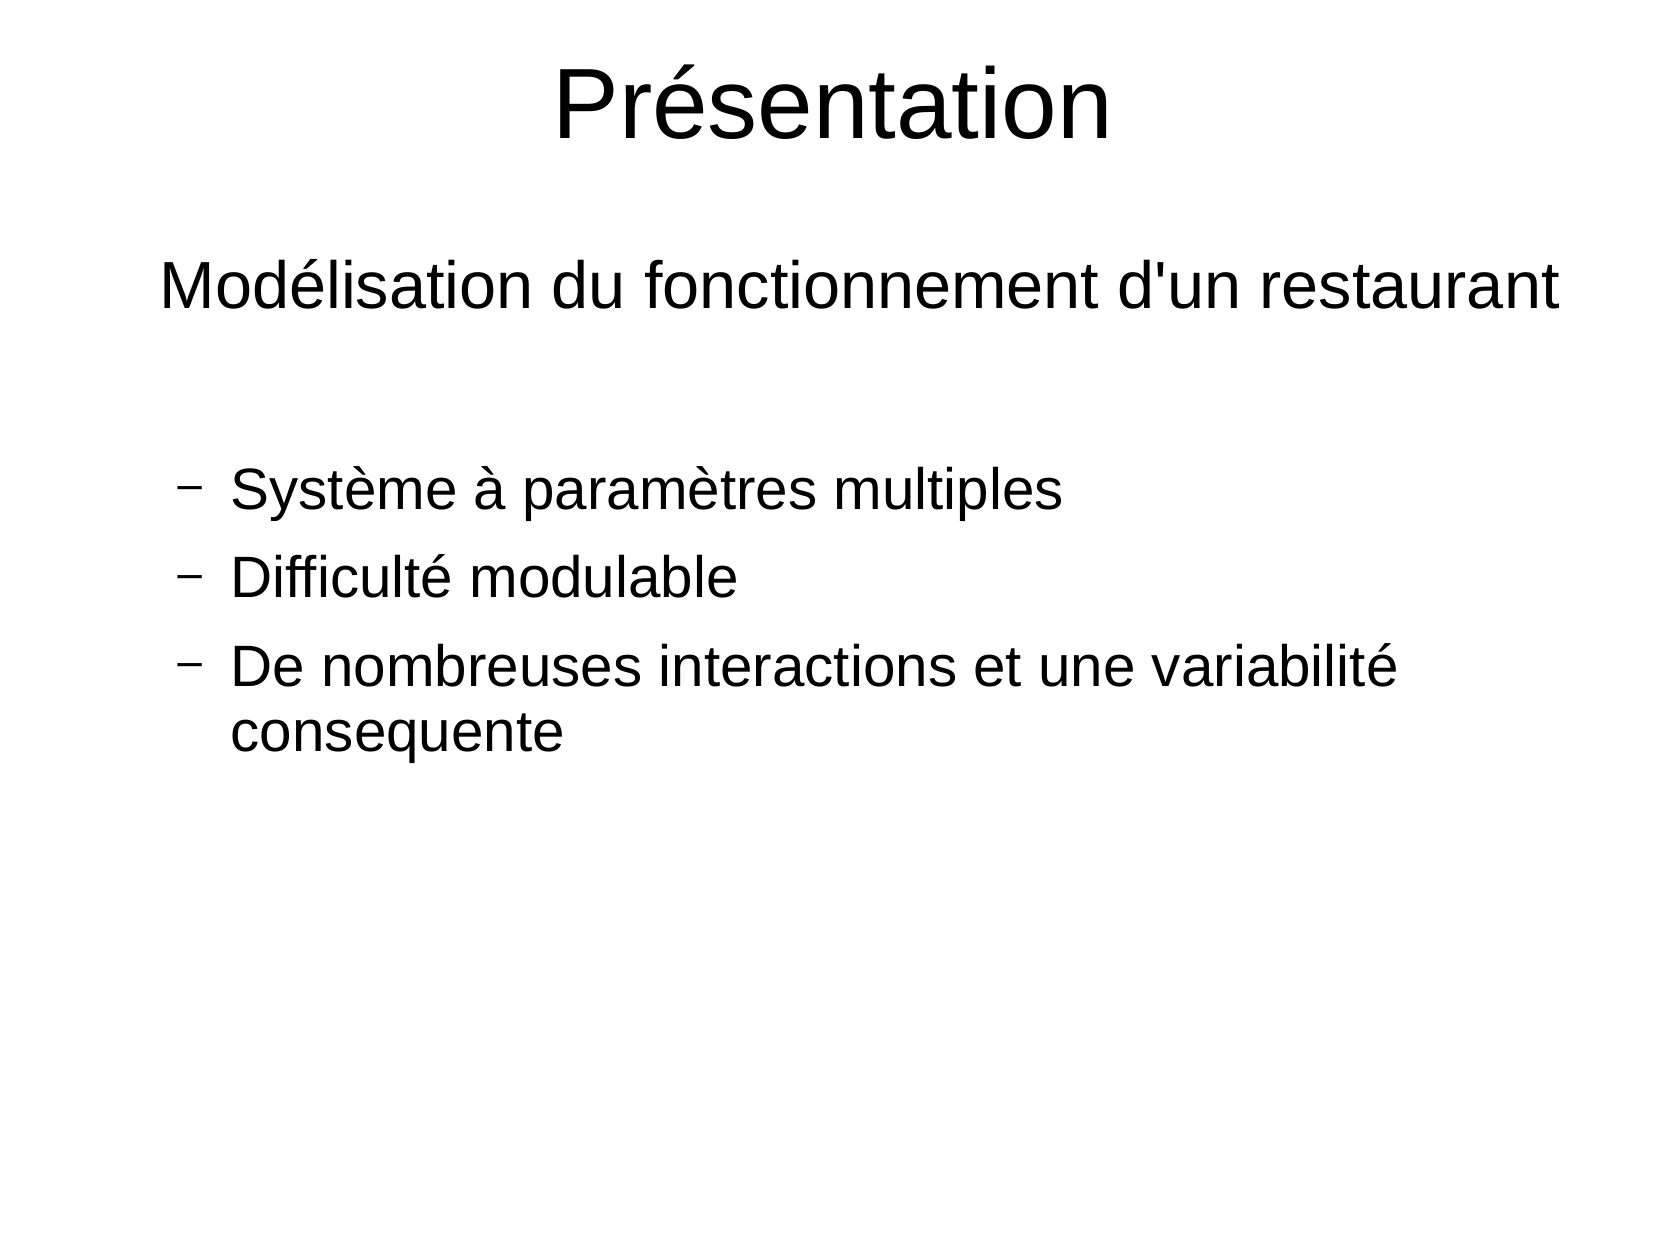

# Présentation
Modélisation du fonctionnement d'un restaurant
Système à paramètres multiples
Difficulté modulable
De nombreuses interactions et une variabilité consequente